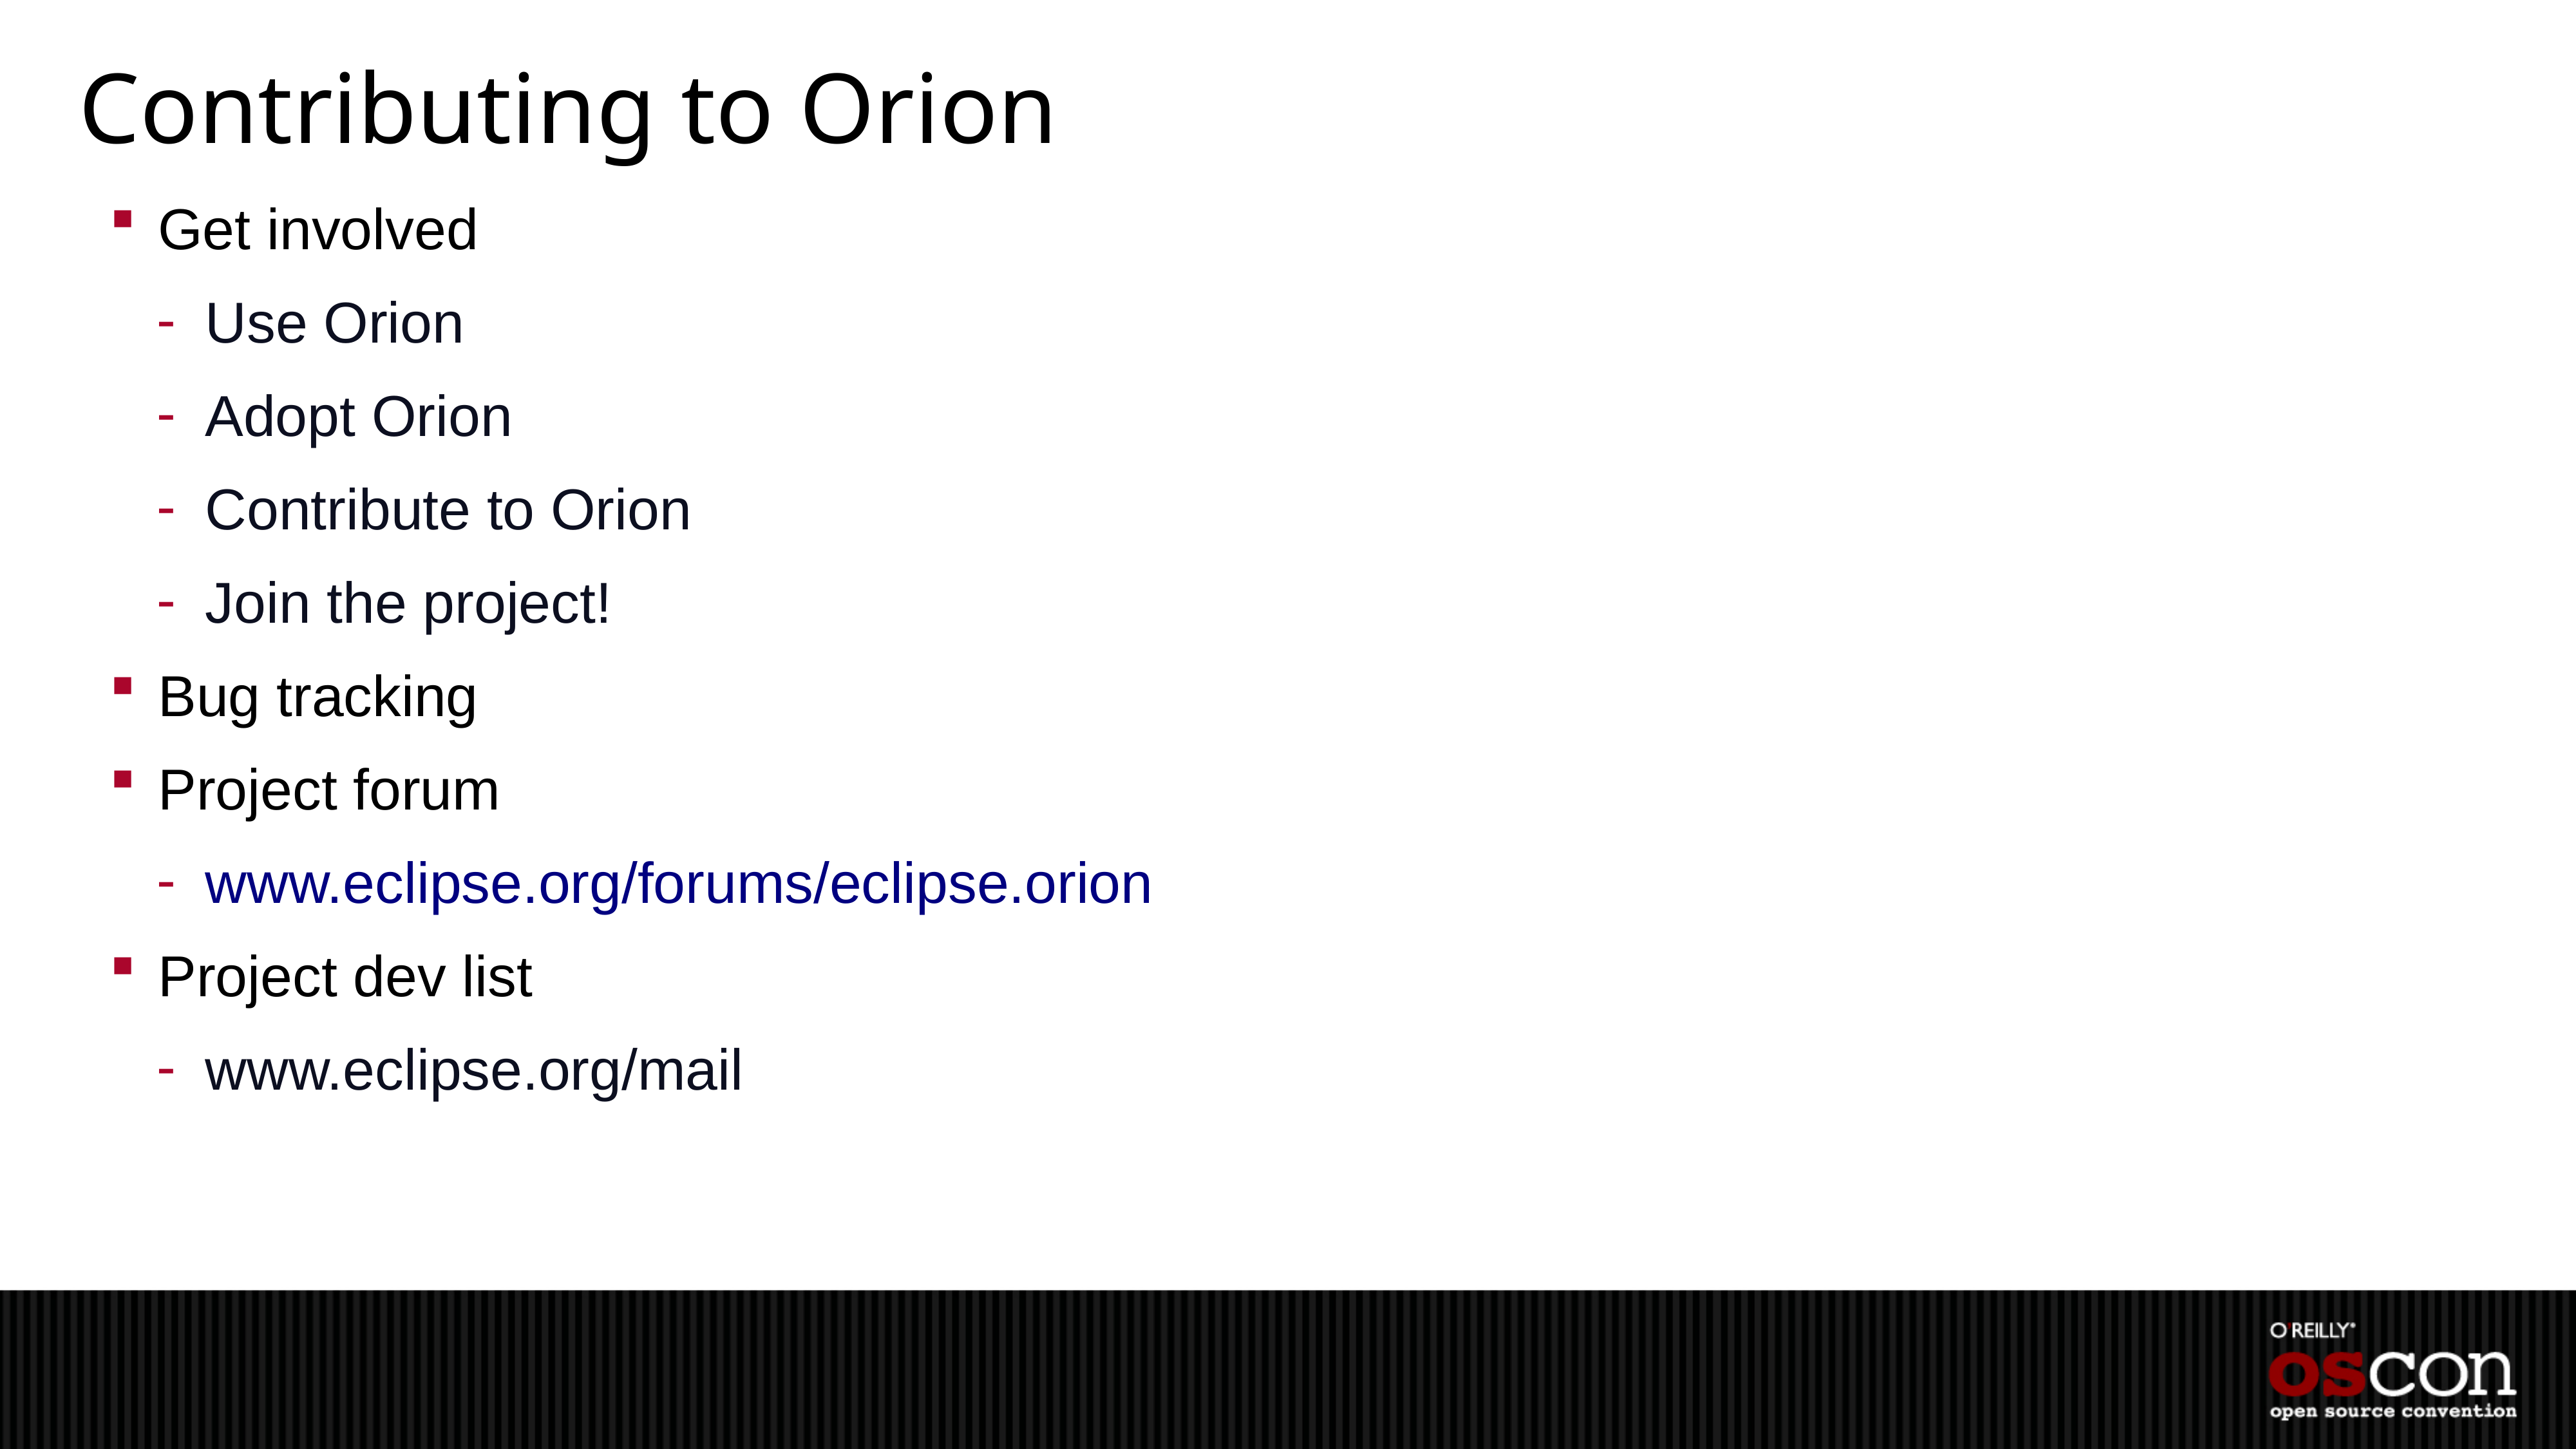

# Contributing to Orion
Get involved
Use Orion
Adopt Orion
Contribute to Orion
Join the project!
Bug tracking
Project forum
www.eclipse.org/forums/eclipse.orion
Project dev list
www.eclipse.org/mail